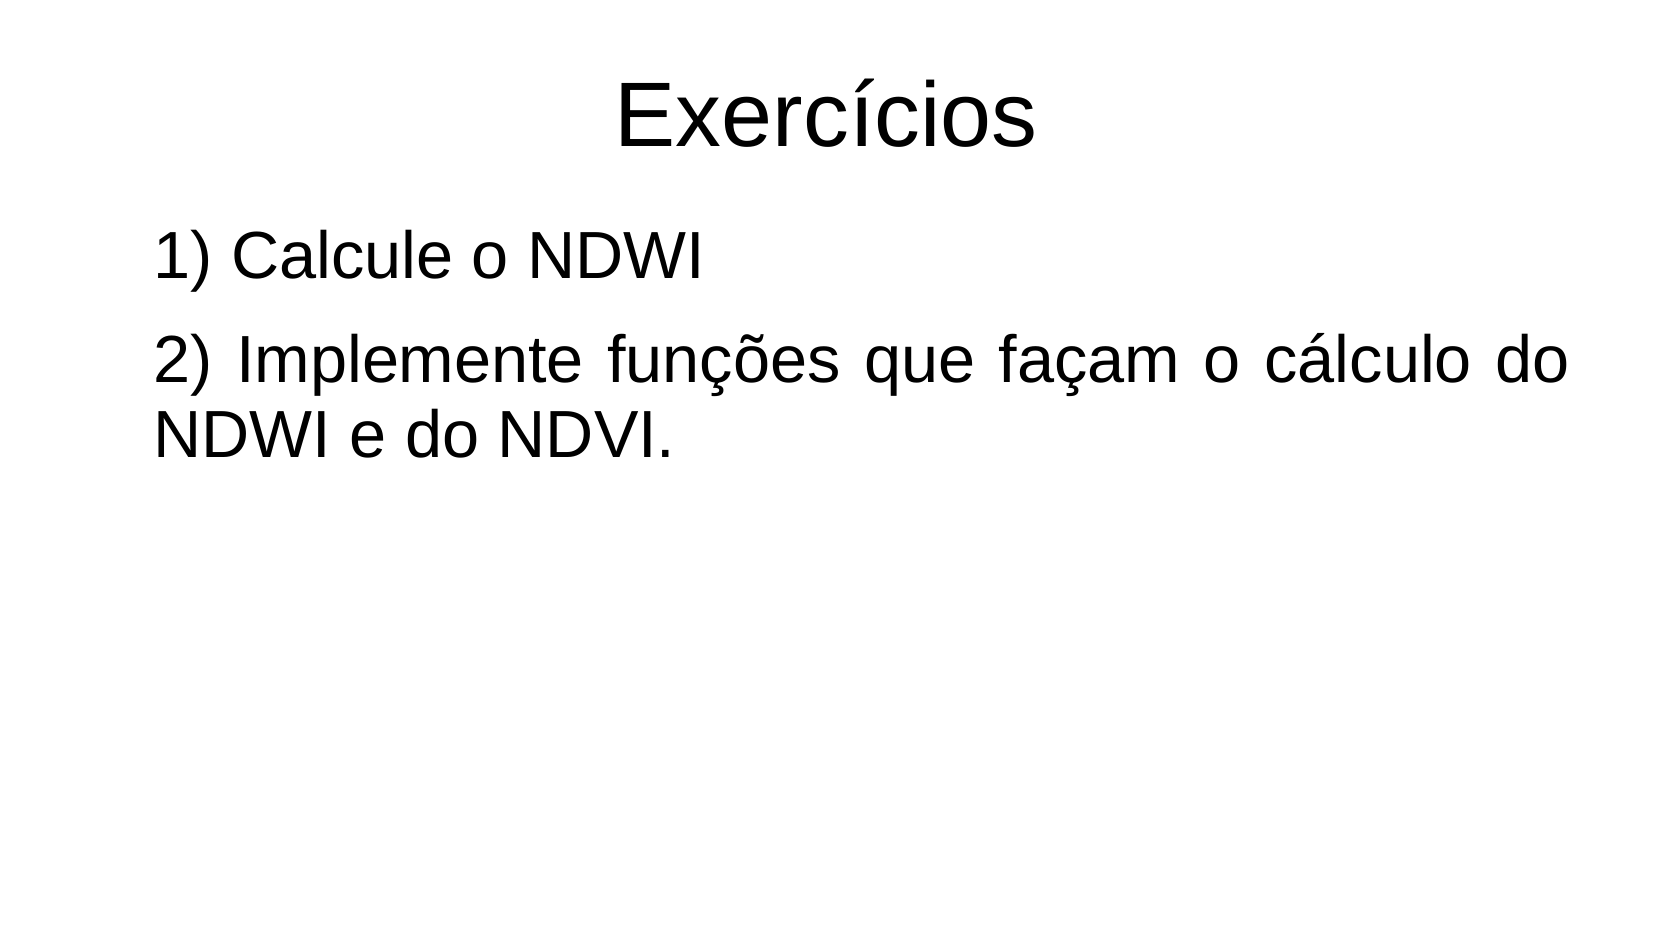

# Exercícios
1) Calcule o NDWI
2) Implemente funções que façam o cálculo do NDWI e do NDVI.